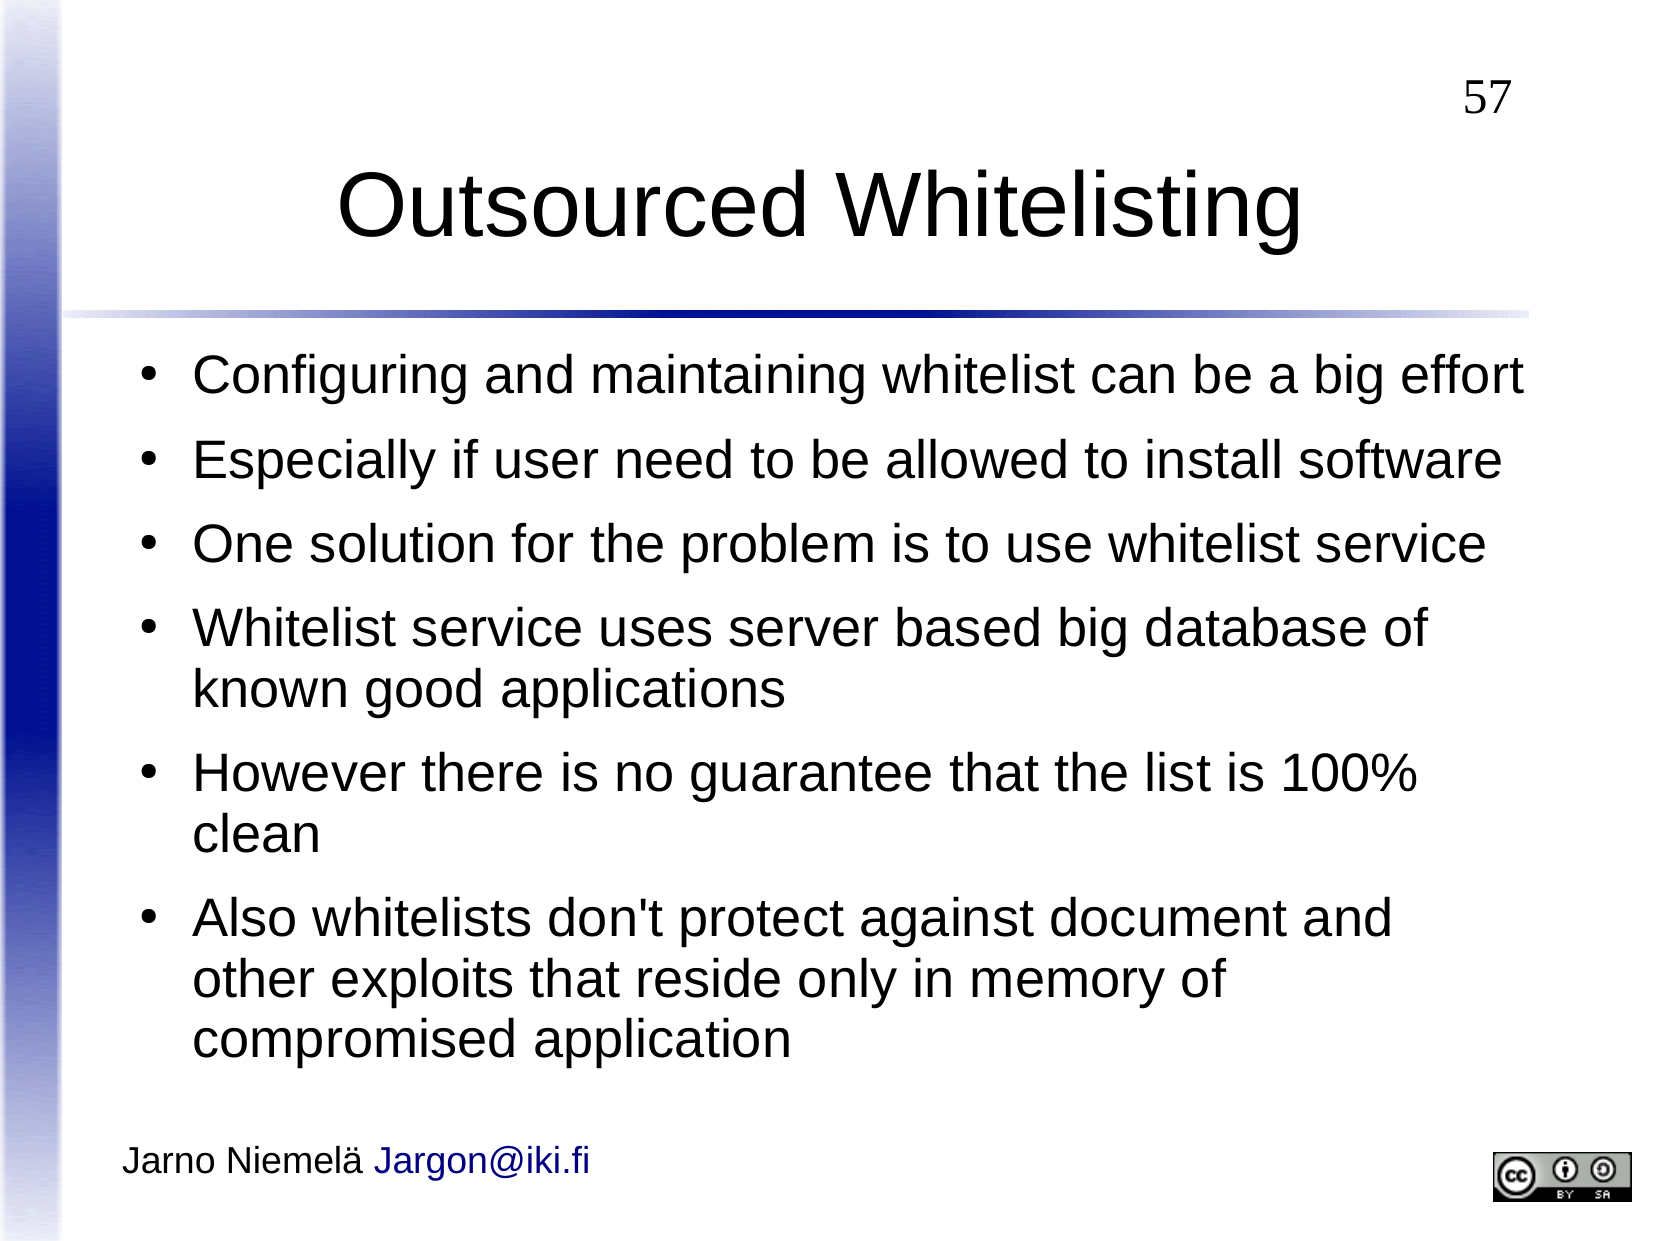

# Outsourced Whitelisting
Configuring and maintaining whitelist can be a big effort
Especially if user need to be allowed to install software
One solution for the problem is to use whitelist service
Whitelist service uses server based big database of known good applications
However there is no guarantee that the list is 100% clean
Also whitelists don't protect against document and other exploits that reside only in memory of compromised application